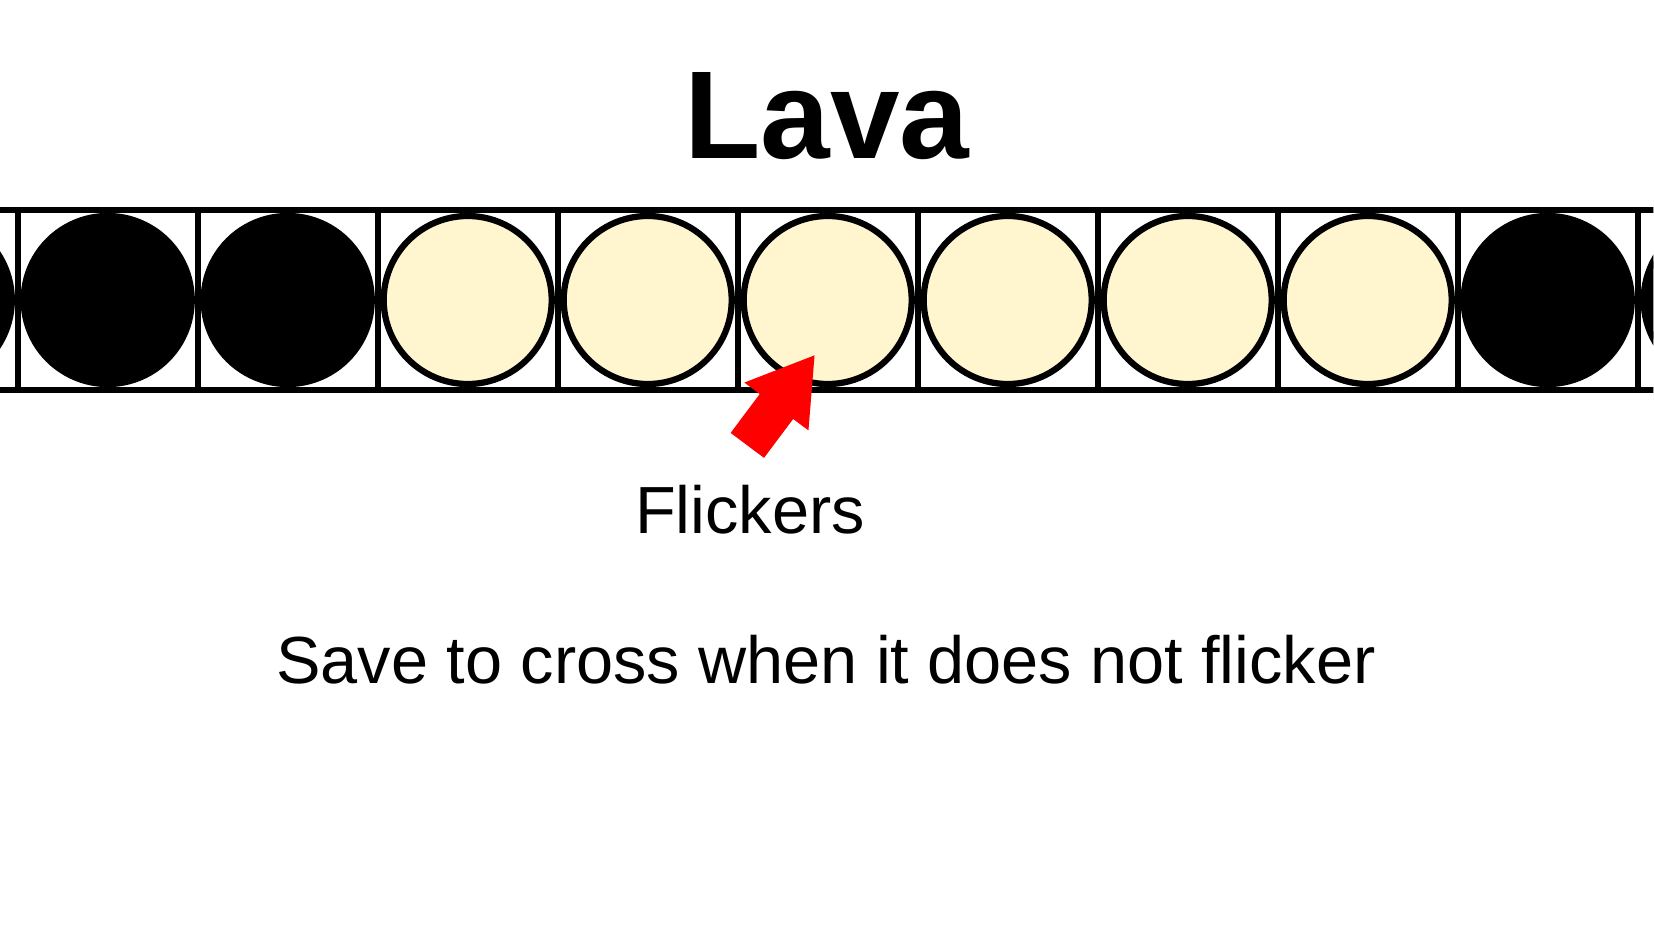

# Lava
Save to cross when it does not flicker
Flickers